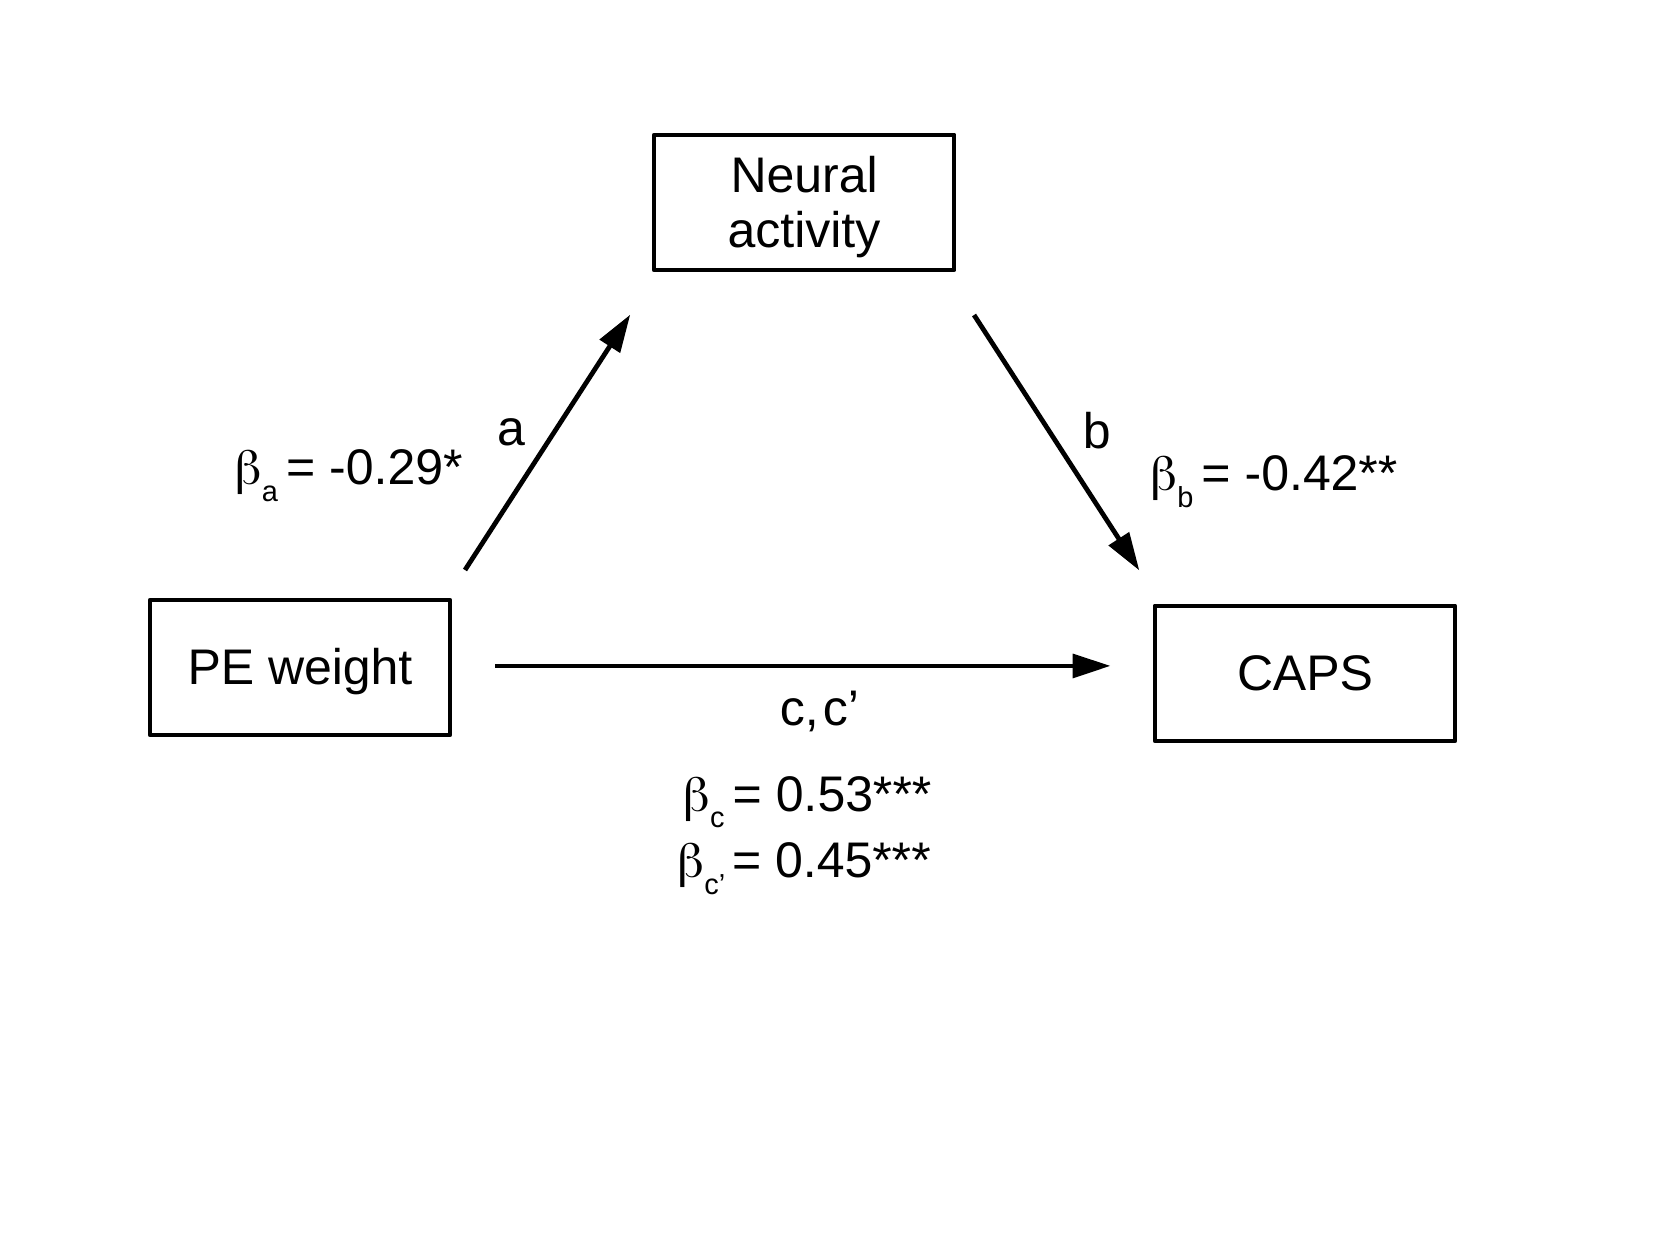

Neural
activity
a
b
ba = -0.29*
bb = -0.42**
PE weight
CAPS
c,
c’
bc = 0.53***
bc’ = 0.45***